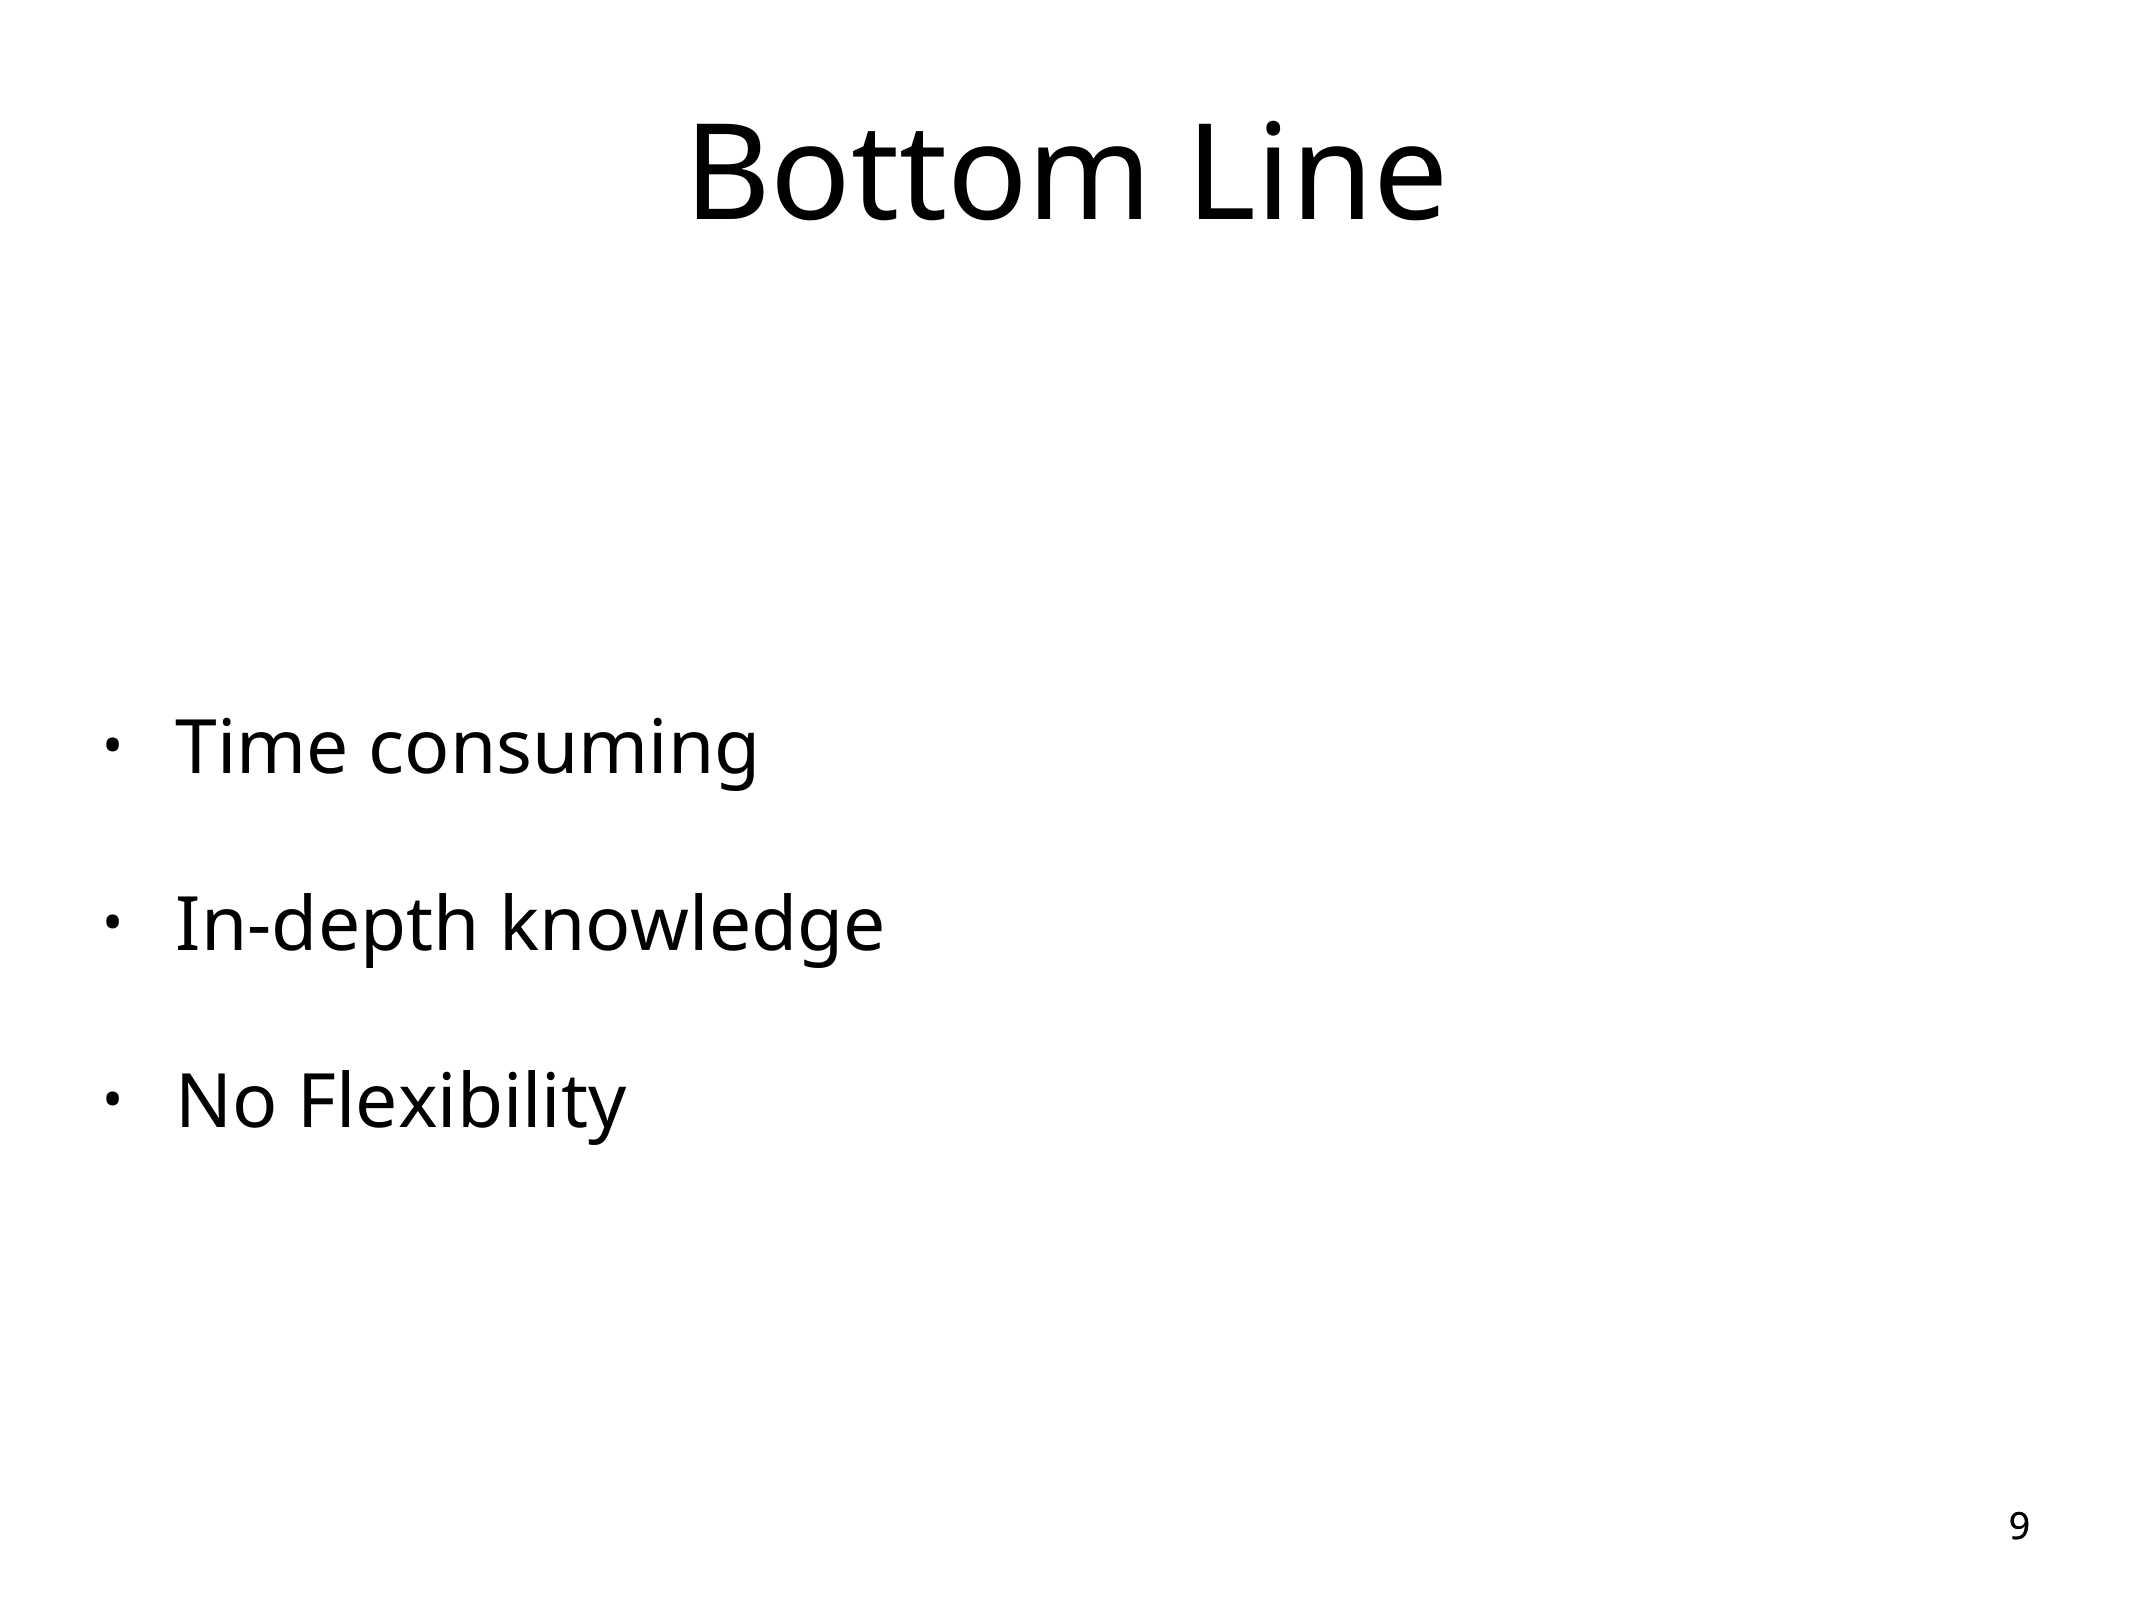

# Bottom Line
Time consuming
In-depth knowledge
No Flexibility
9